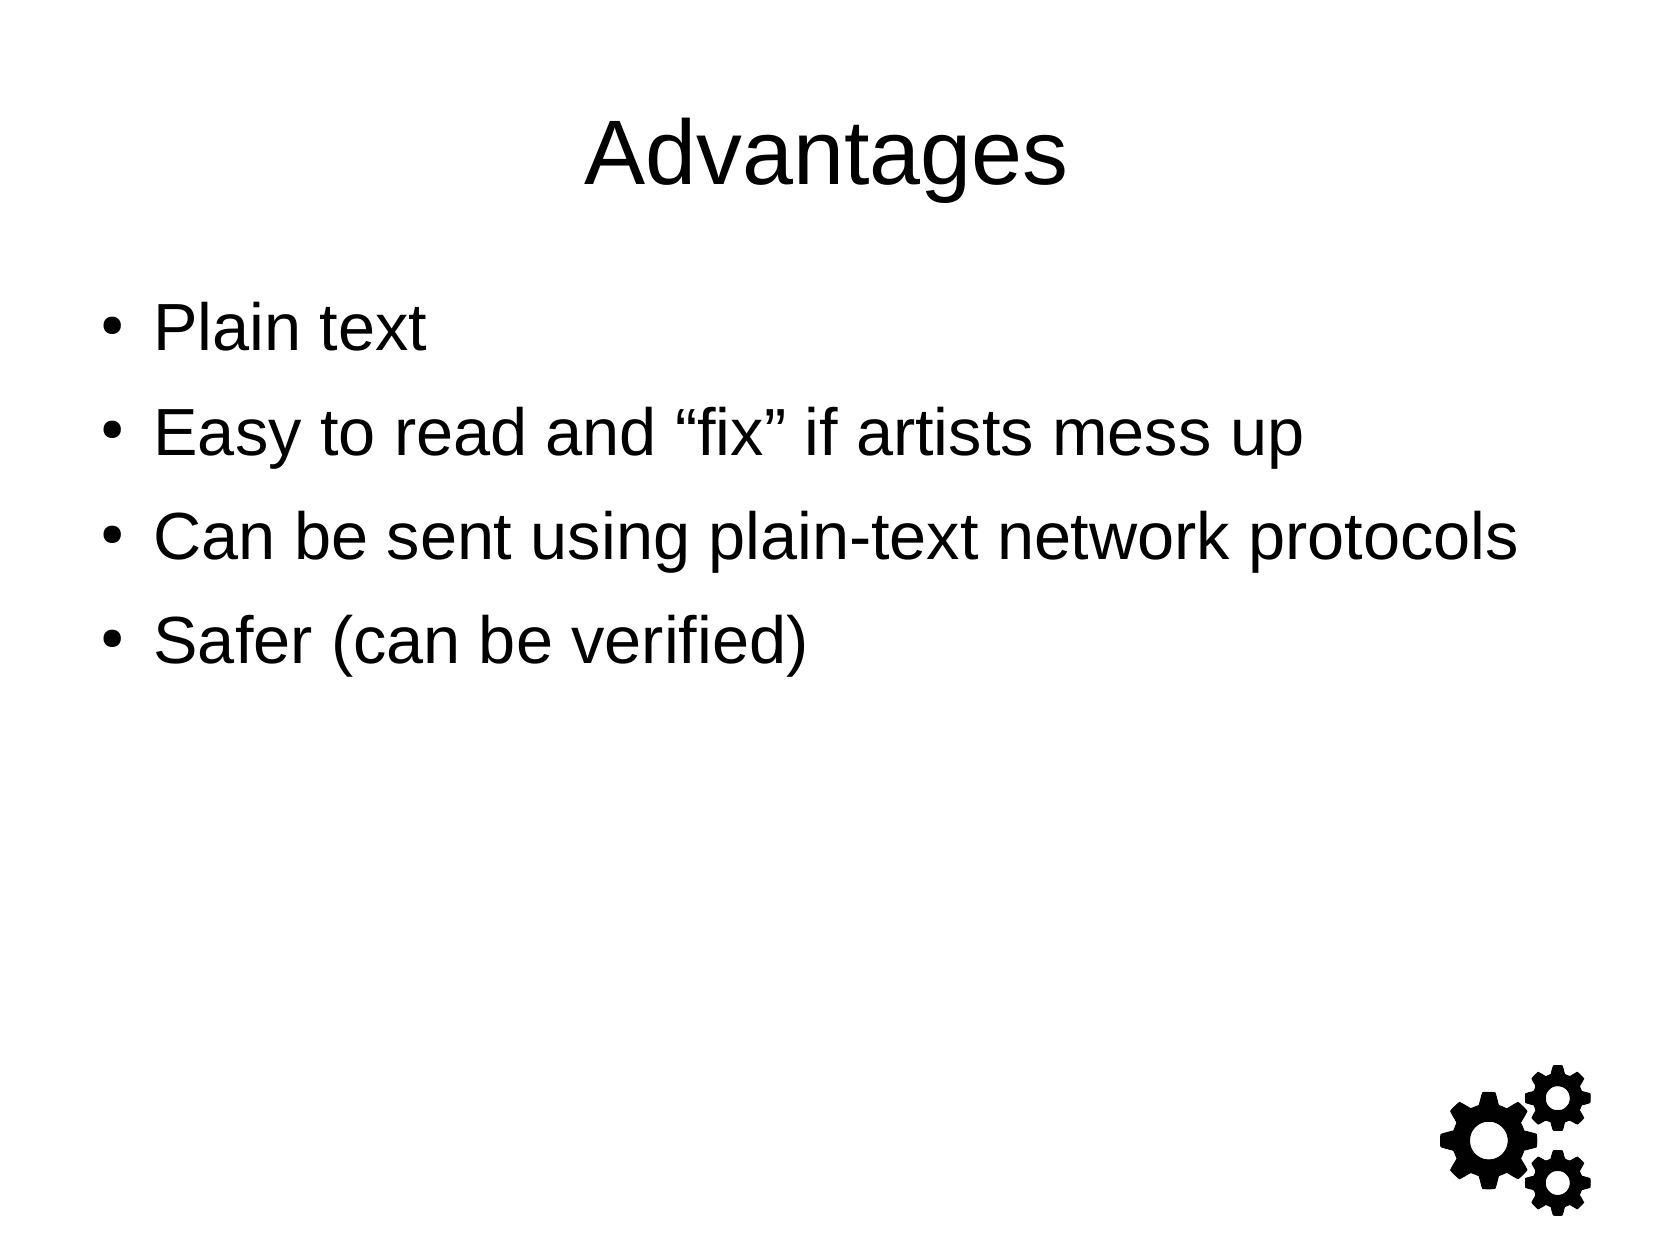

# Advantages
Plain text
Easy to read and “fix” if artists mess up
Can be sent using plain-text network protocols
Safer (can be verified)